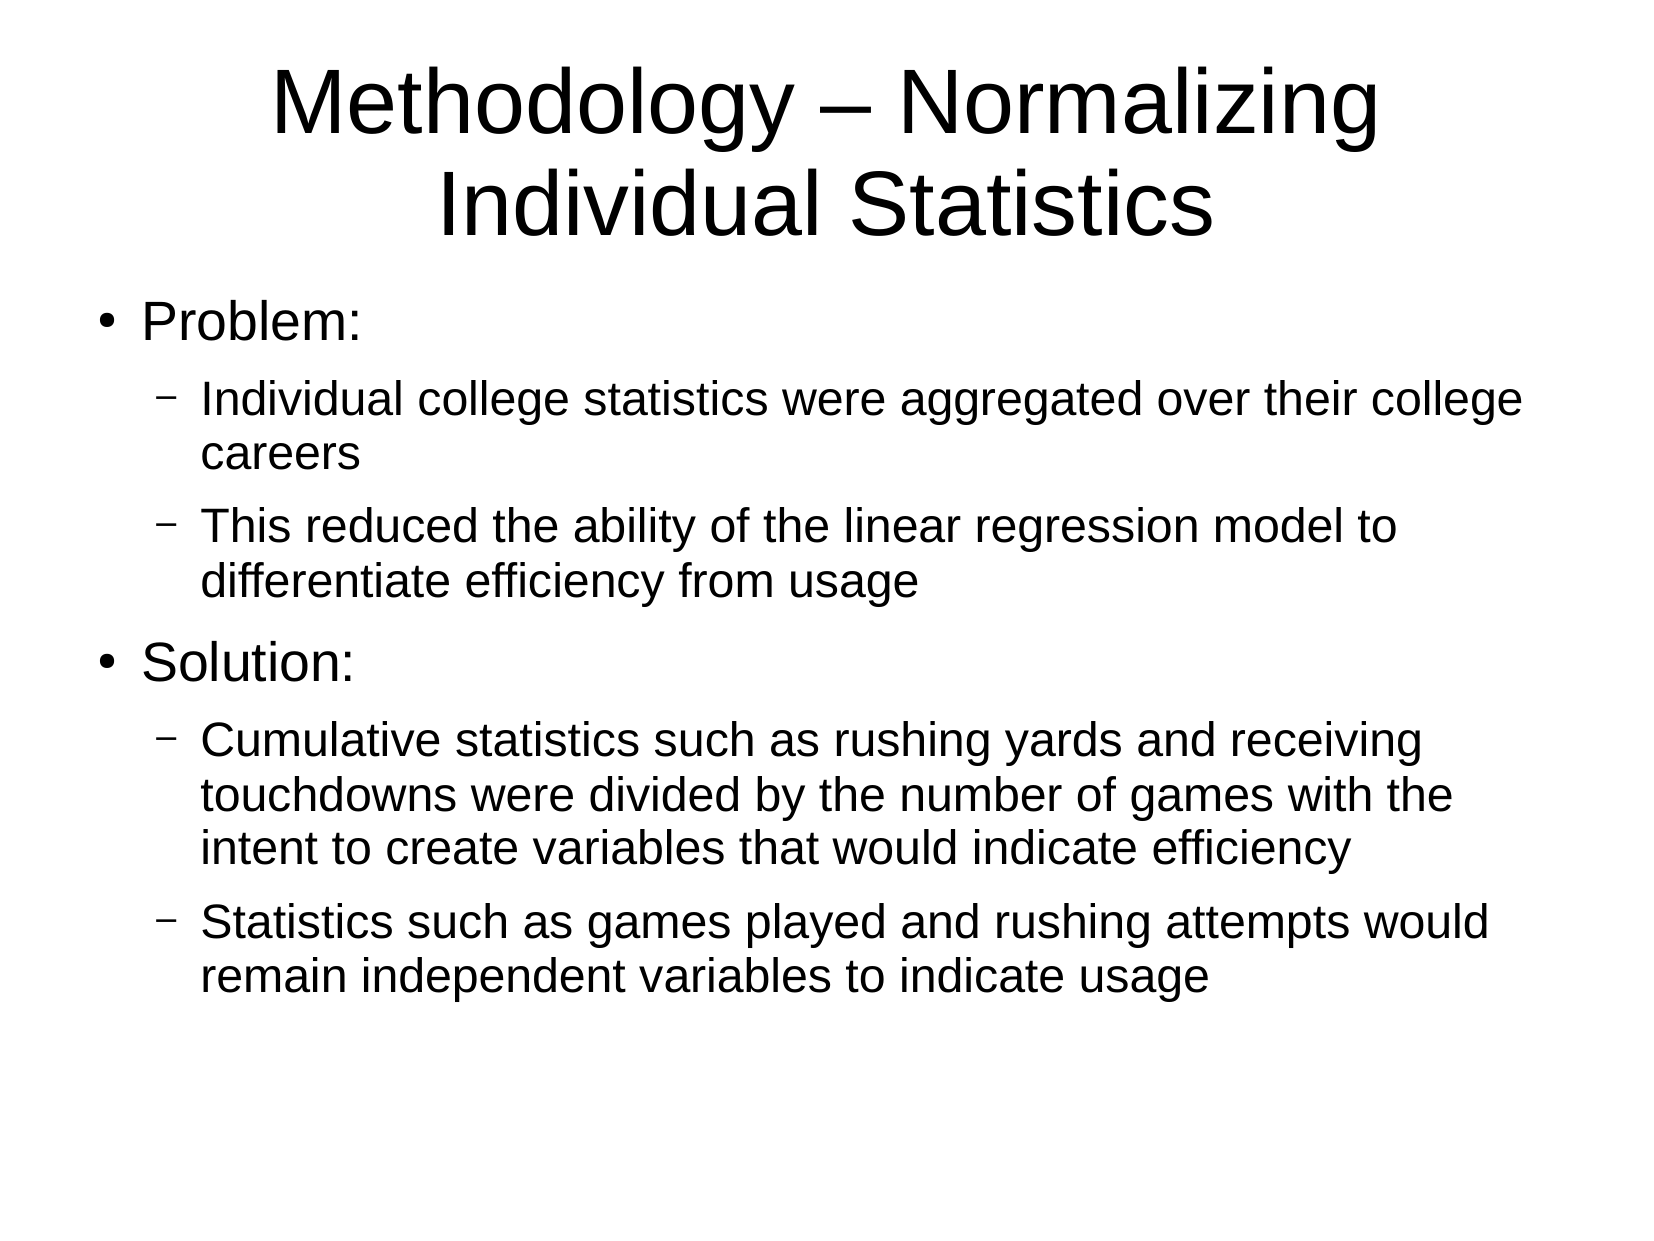

# Methodology – Normalizing Individual Statistics
Problem:
Individual college statistics were aggregated over their college careers
This reduced the ability of the linear regression model to differentiate efficiency from usage
Solution:
Cumulative statistics such as rushing yards and receiving touchdowns were divided by the number of games with the intent to create variables that would indicate efficiency
Statistics such as games played and rushing attempts would remain independent variables to indicate usage